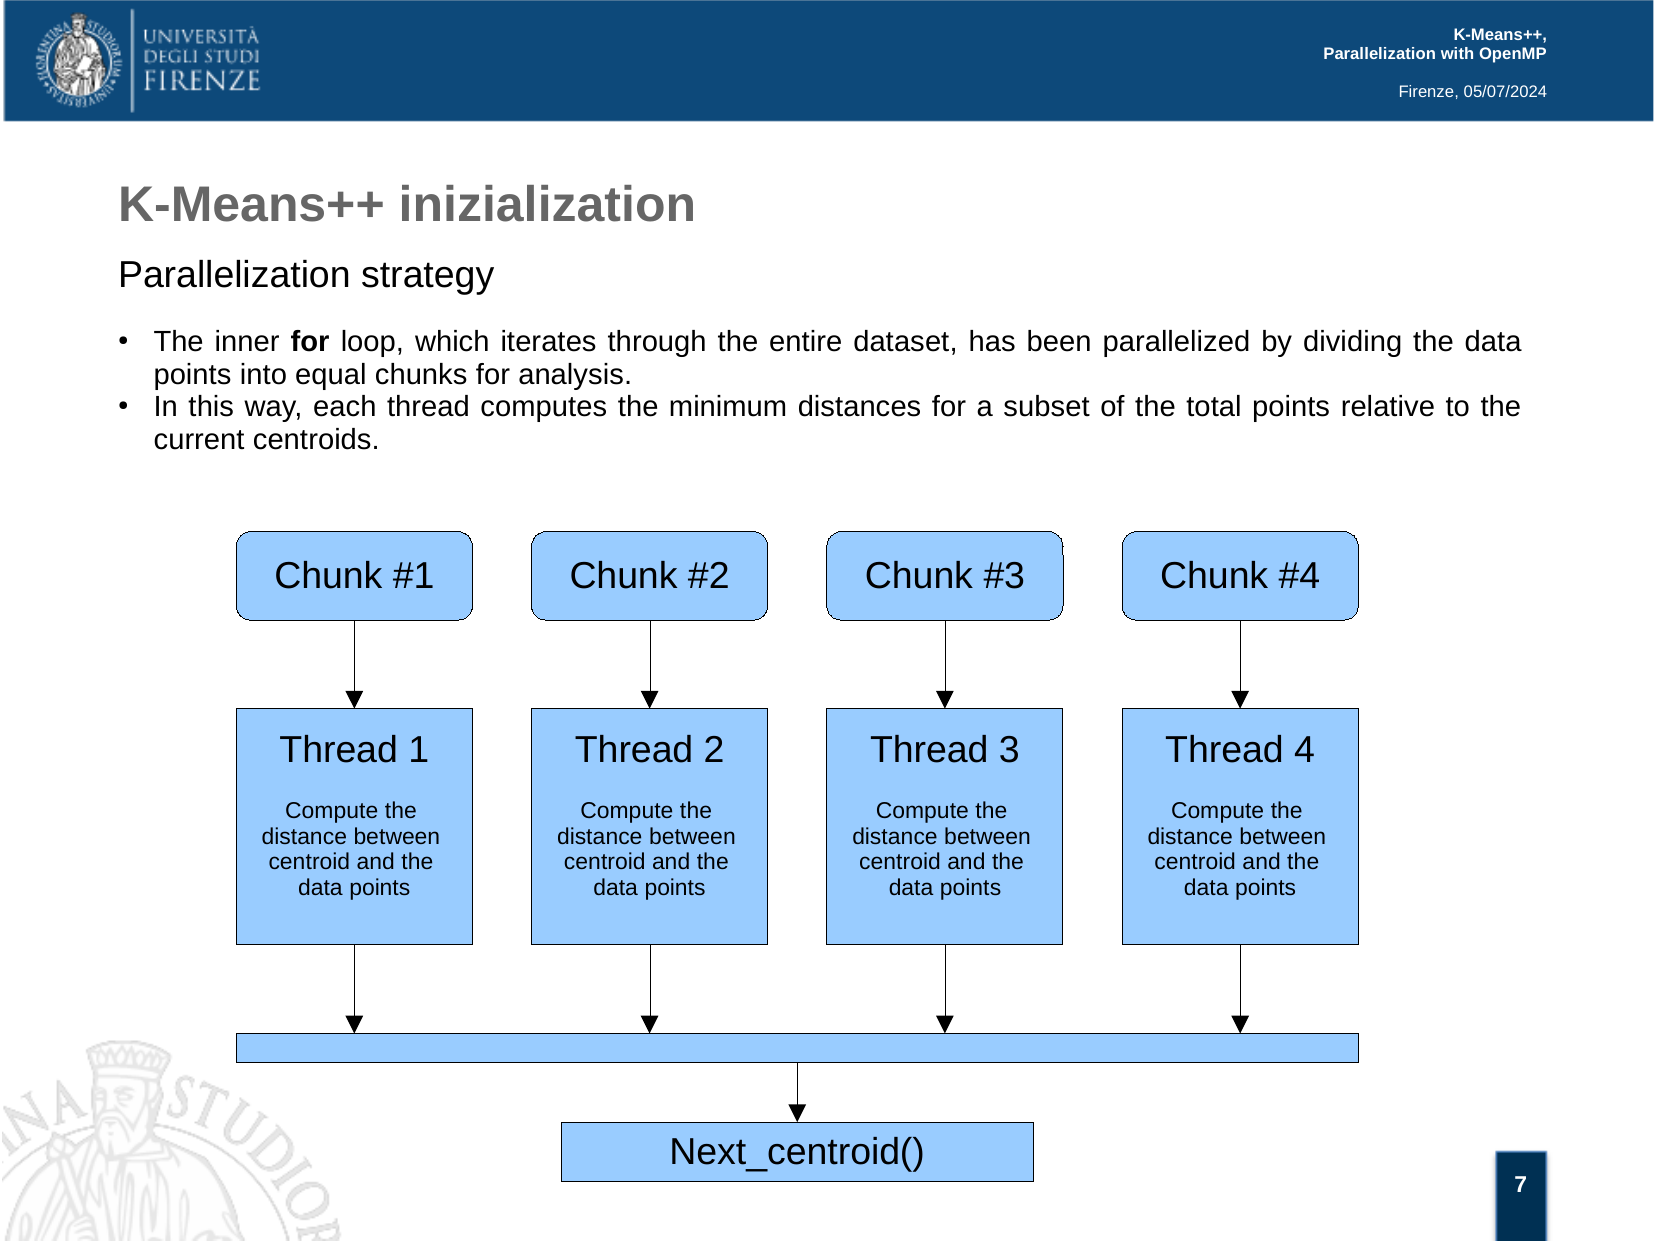

K-Means++,
Parallelization with OpenMP
Firenze, 05/07/2024
K-Means++ inizialization
Parallelization strategy
The inner for loop, which iterates through the entire dataset, has been parallelized by dividing the data points into equal chunks for analysis.
In this way, each thread computes the minimum distances for a subset of the total points relative to the current centroids.
Chunk #1
Chunk #2
Chunk #3
Chunk #4
Thread 1
Compute the
distance between
centroid and the
data points
Thread 2
Compute the
distance between
centroid and the
data points
Thread 3
Compute the
distance between
centroid and the
data points
Thread 4
Compute the
distance between
centroid and the
data points
Next_centroid()
7